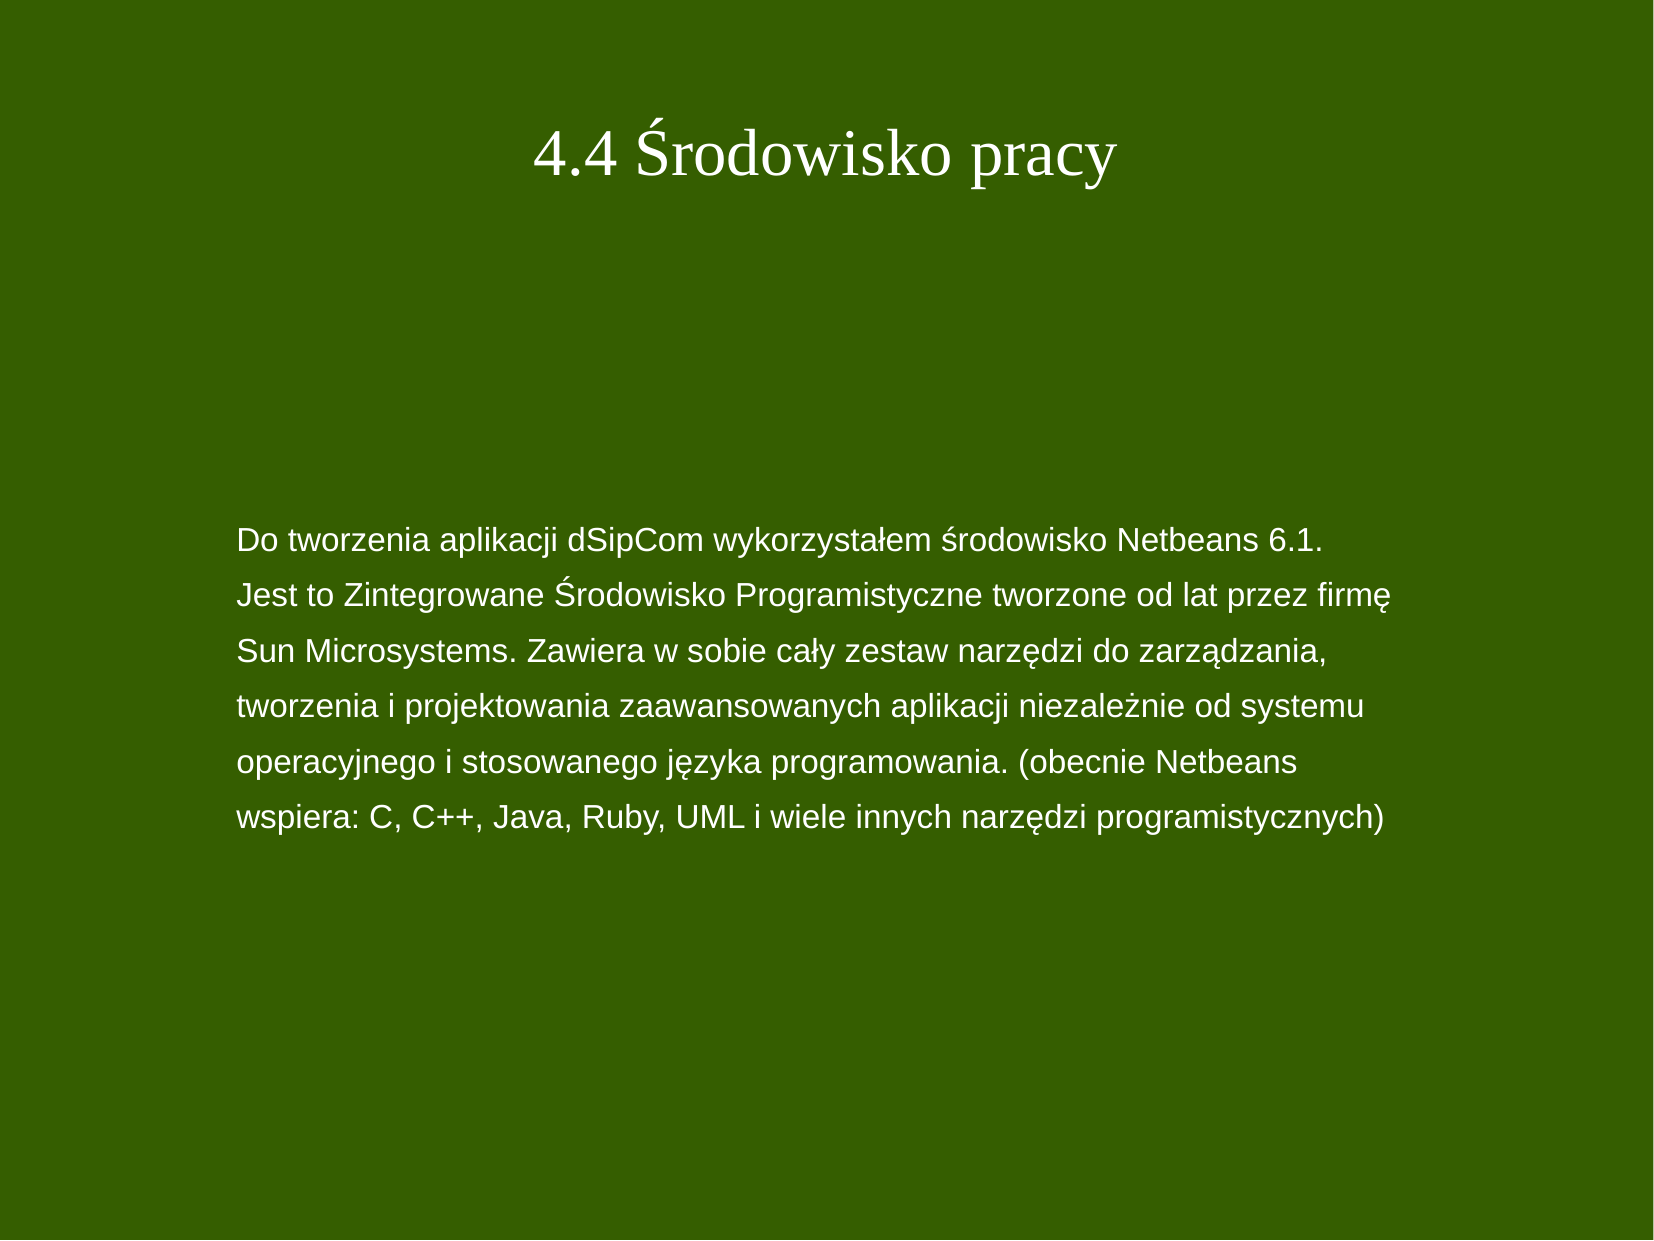

# 4.4 Środowisko pracy
Do tworzenia aplikacji dSipCom wykorzystałem środowisko Netbeans 6.1.
Jest to Zintegrowane Środowisko Programistyczne tworzone od lat przez firmę Sun Microsystems. Zawiera w sobie cały zestaw narzędzi do zarządzania, tworzenia i projektowania zaawansowanych aplikacji niezależnie od systemu operacyjnego i stosowanego języka programowania. (obecnie Netbeans wspiera: C, C++, Java, Ruby, UML i wiele innych narzędzi programistycznych)